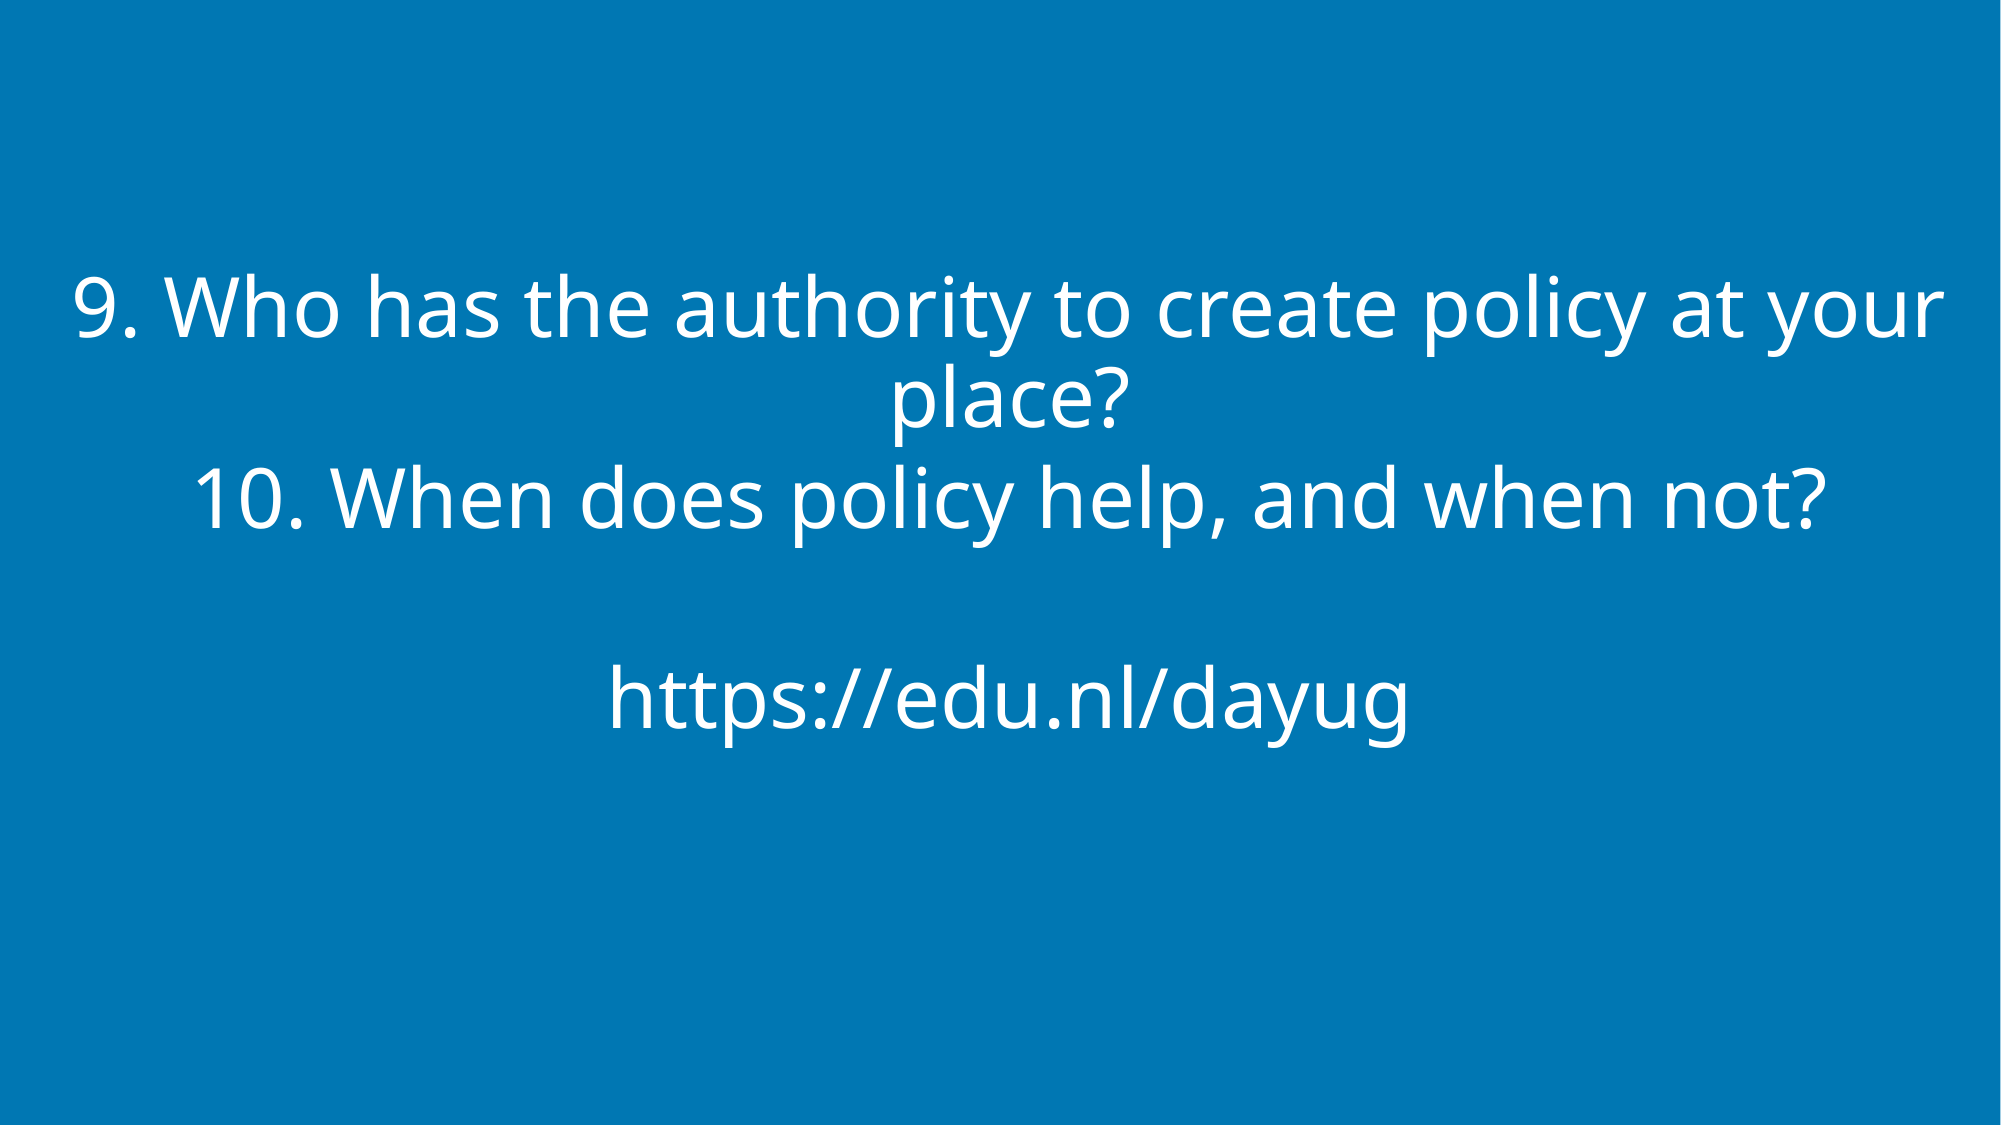

# 9. Who has the authority to create policy at your place?
10. When does policy help, and when not?
https://edu.nl/dayug